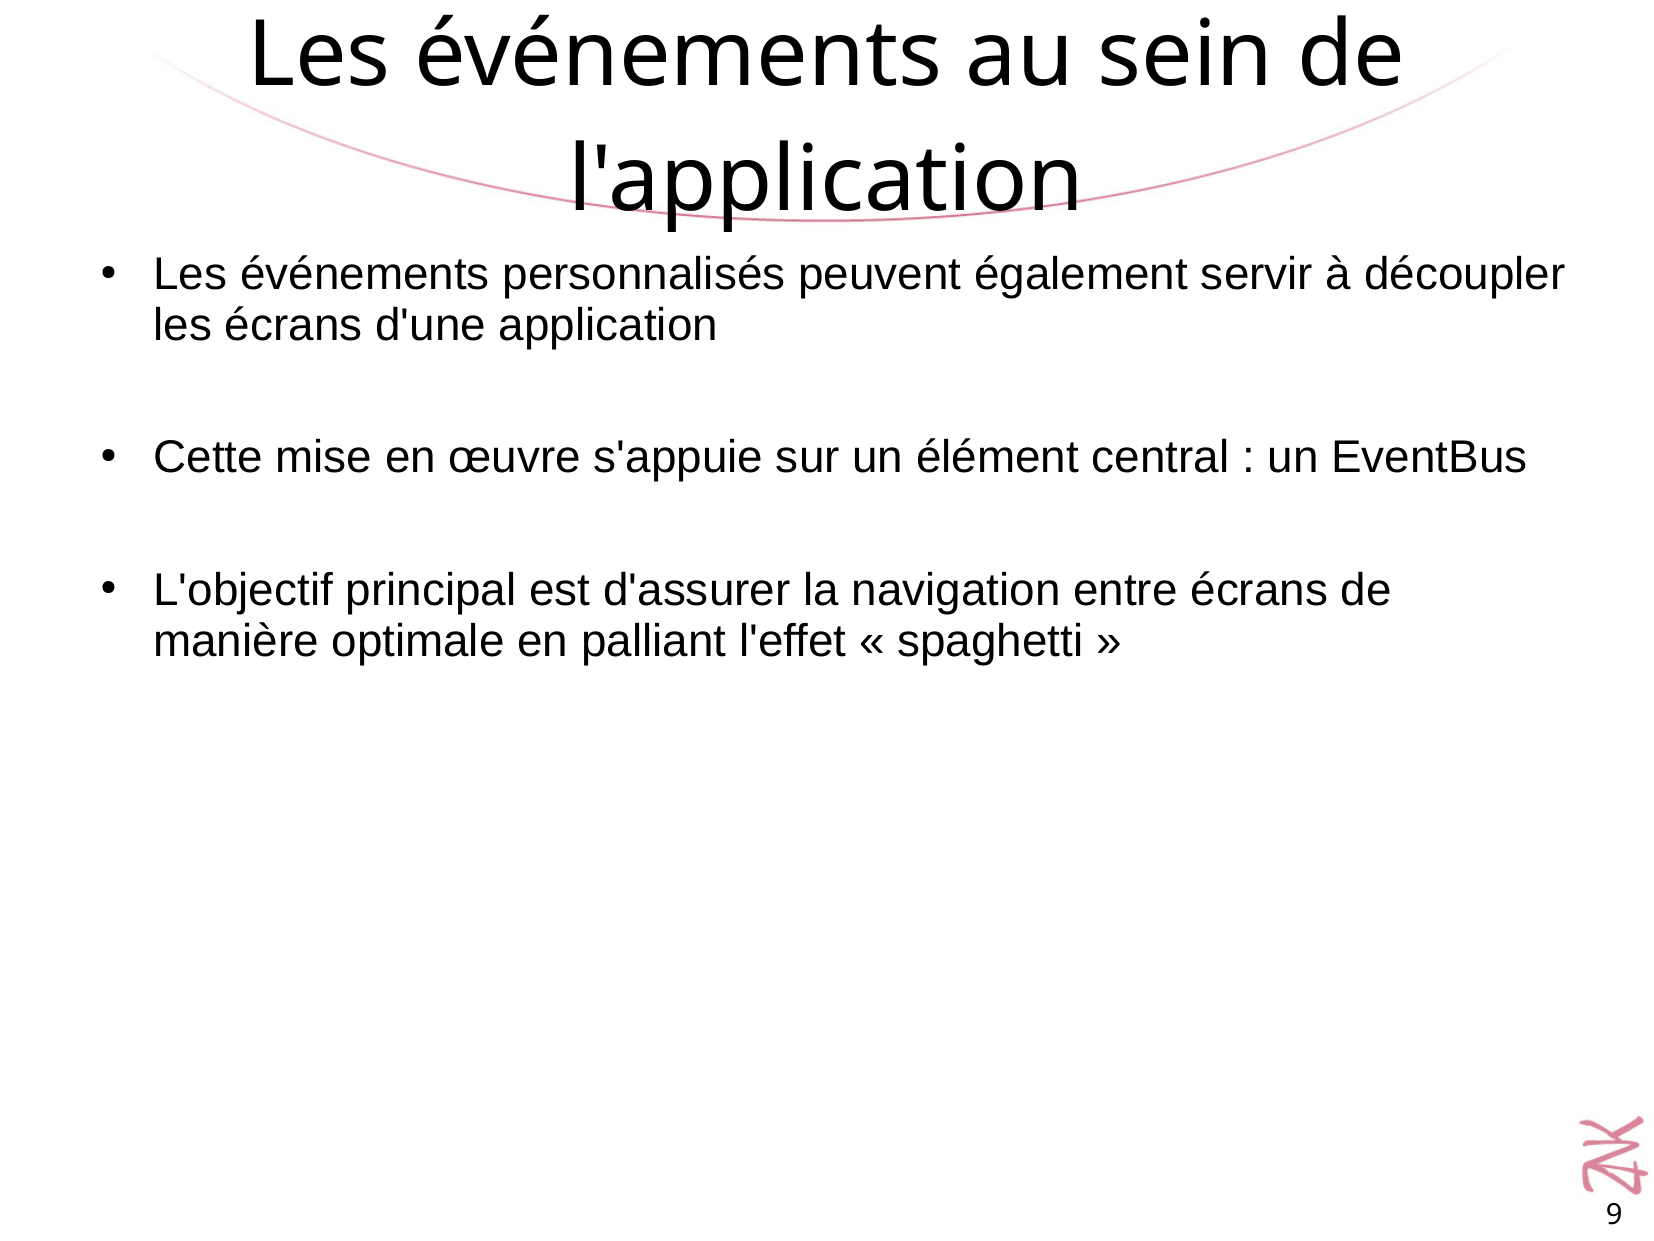

# Les événements au sein de l'application
Les événements personnalisés peuvent également servir à découpler les écrans d'une application
Cette mise en œuvre s'appuie sur un élément central : un EventBus
L'objectif principal est d'assurer la navigation entre écrans de manière optimale en palliant l'effet « spaghetti »
9